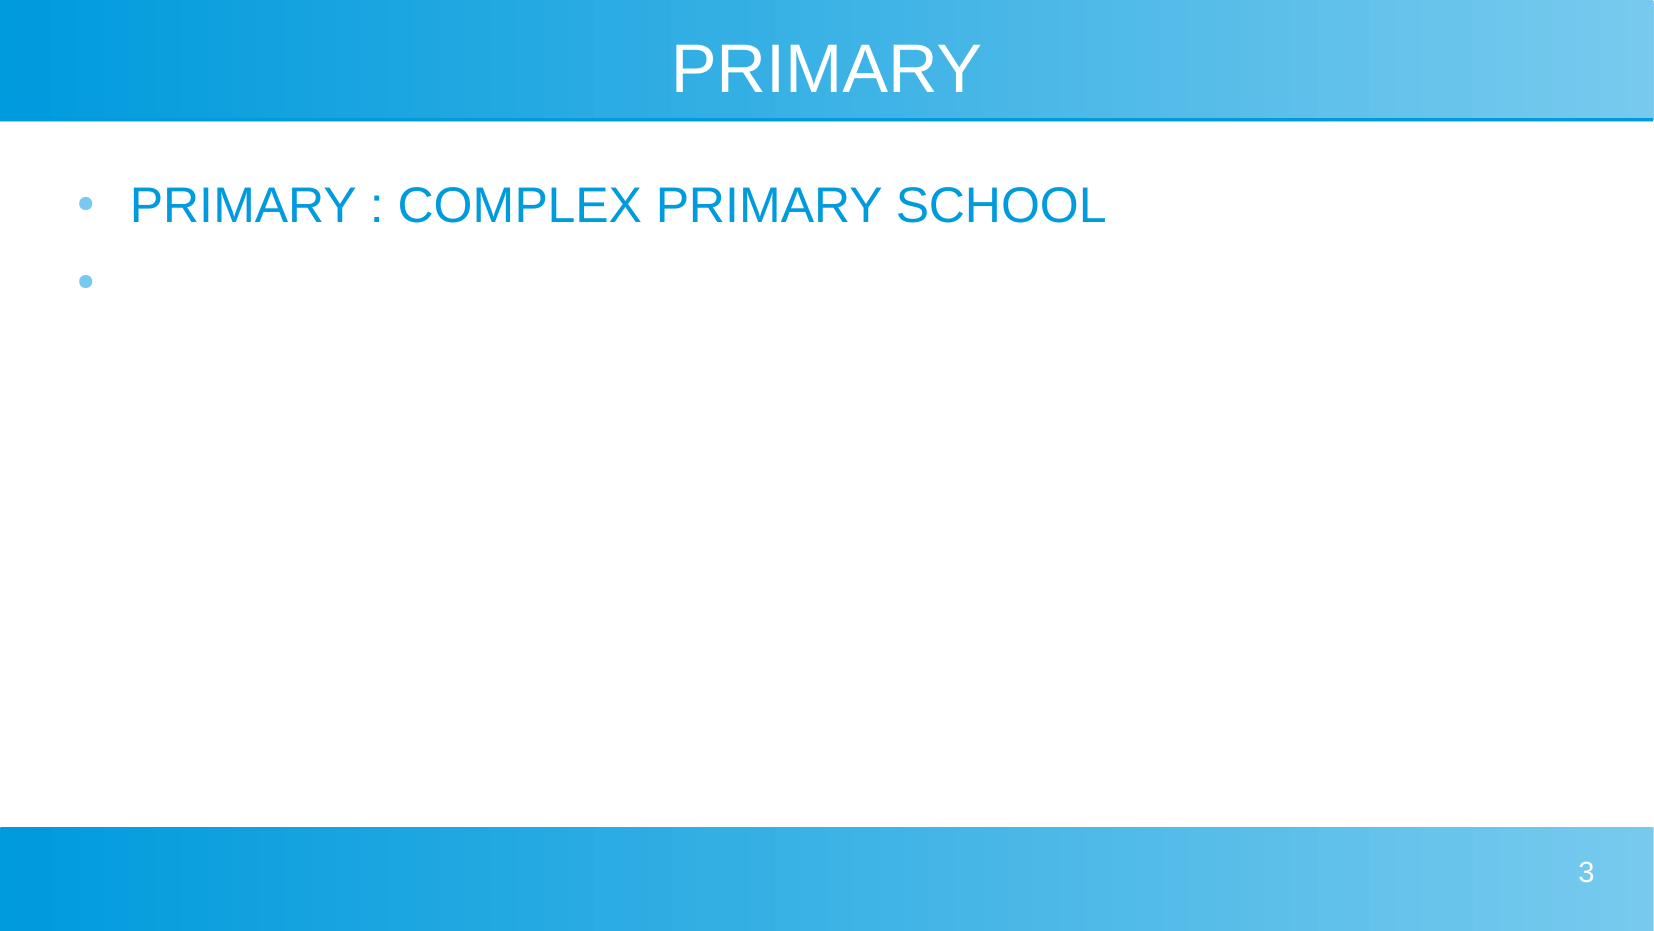

# PRIMARY
PRIMARY : COMPLEX PRIMARY SCHOOL
3